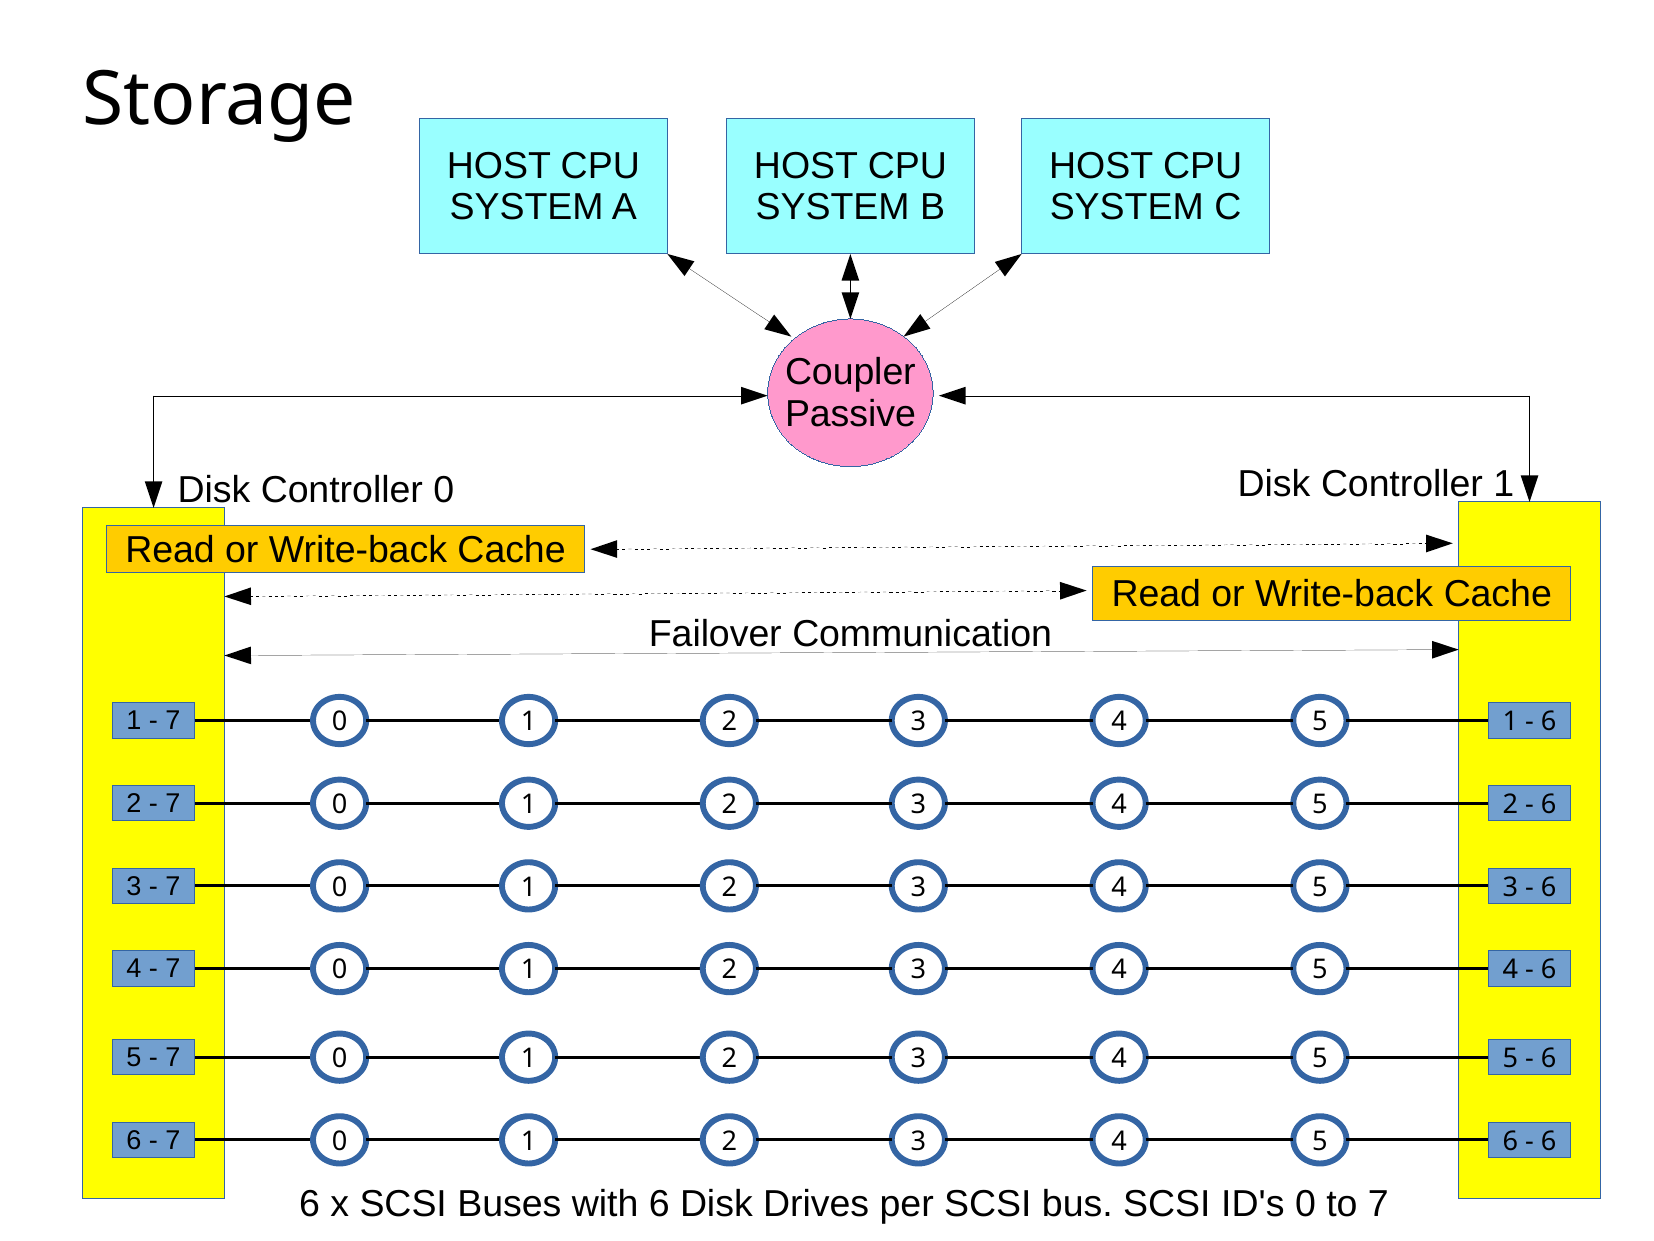

# Storage
HOST CPU
SYSTEM A
HOST CPU
SYSTEM B
HOST CPU
SYSTEM C
Coupler
Passive
Disk Controller 1
Disk Controller 0
Read or Write-back Cache
Read or Write-back Cache
Failover Communication
0
1
2
3
4
5
1 - 7
1 - 6
0
1
2
3
4
5
2 - 7
2 - 6
0
1
2
3
4
5
3 - 7
3 - 6
0
1
2
3
4
5
4 - 7
4 - 6
0
1
2
3
4
5
5 - 7
5 - 6
0
1
2
3
4
5
6 - 7
6 - 6
6 x SCSI Buses with 6 Disk Drives per SCSI bus. SCSI ID's 0 to 7